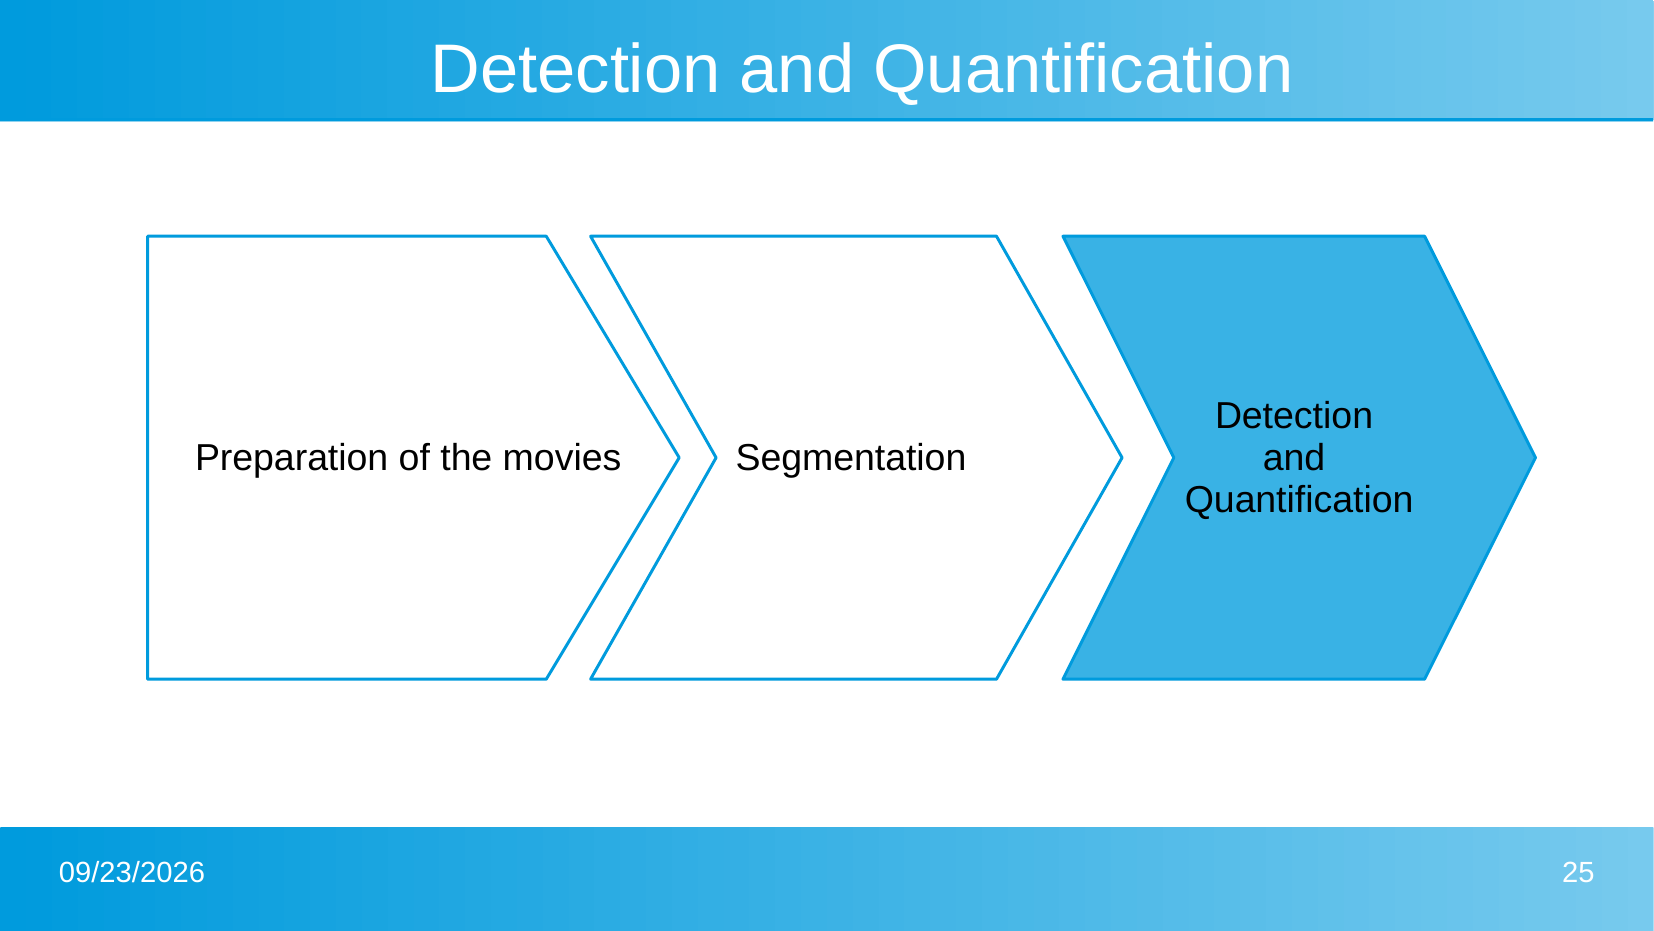

# Detection and Quantification
Preparation of the movies
Segmentation
Detection
and
Quantification
25